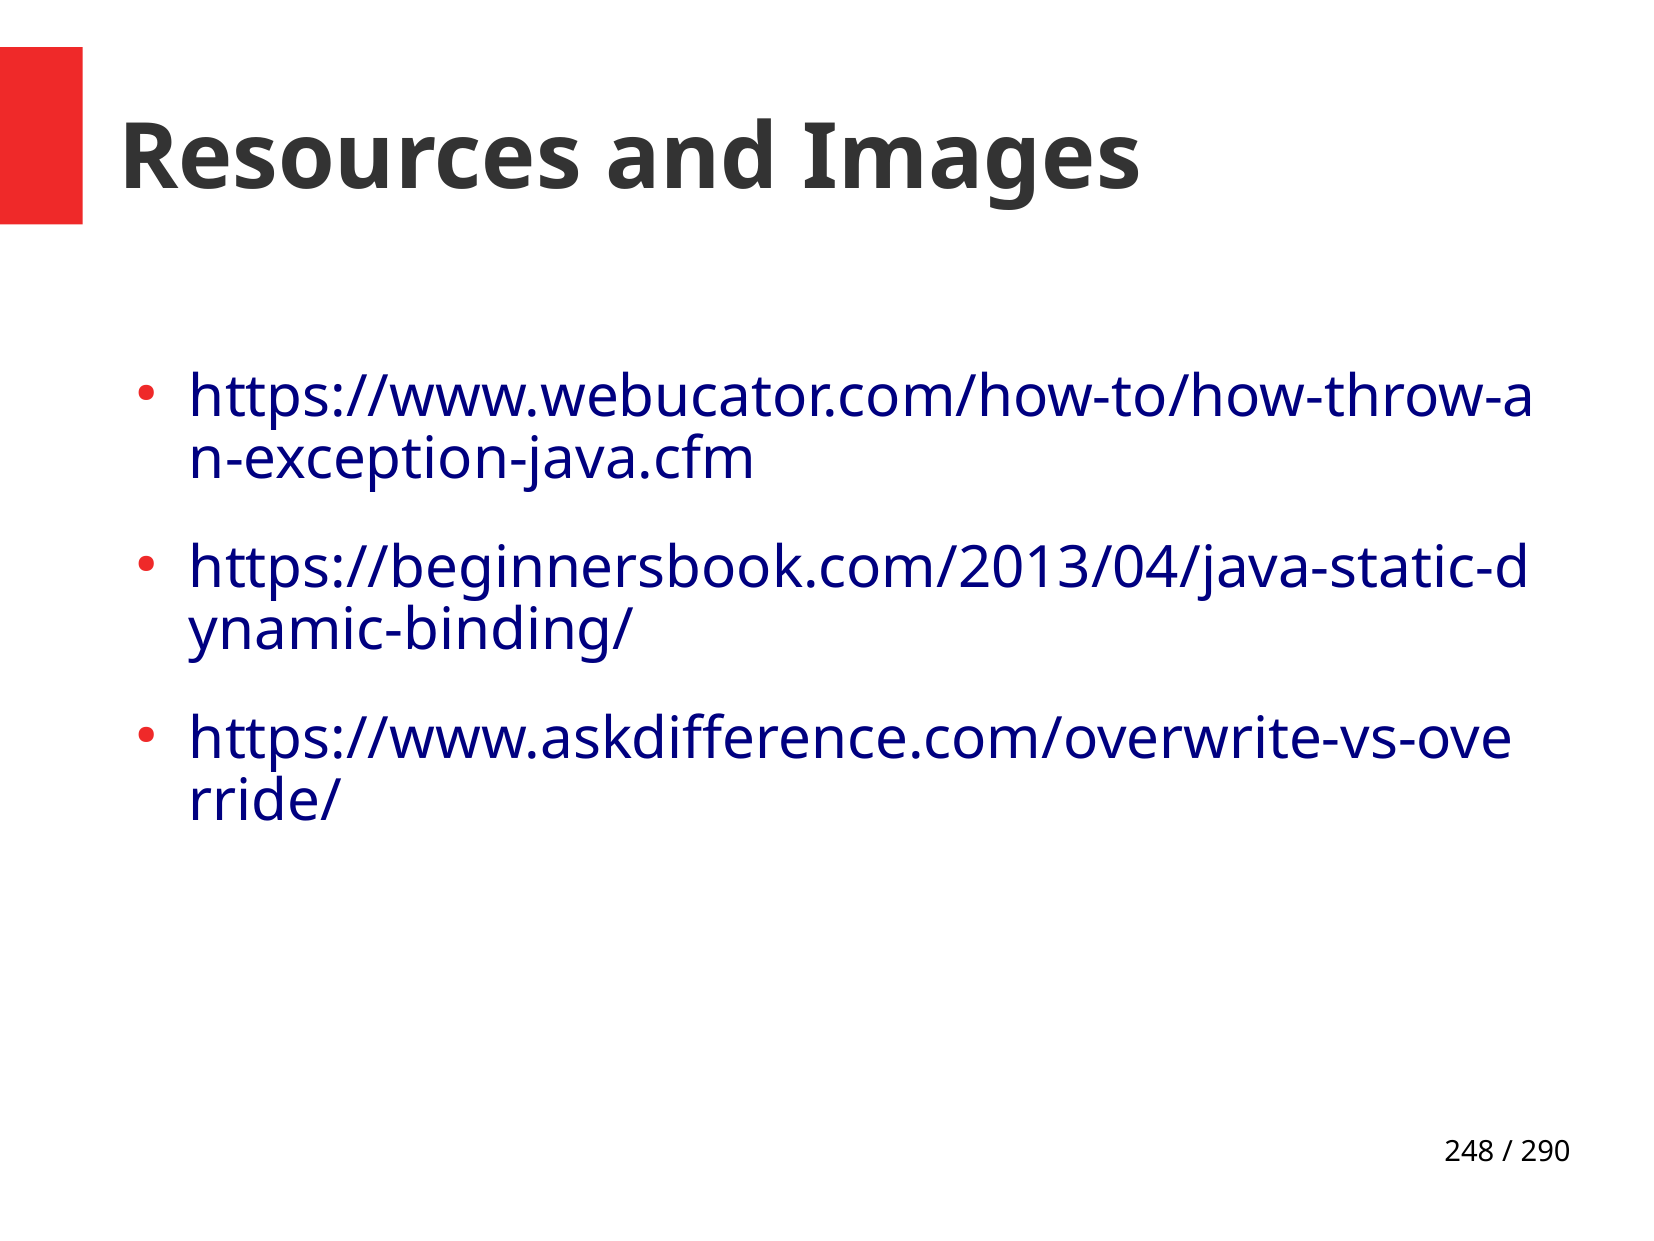

# Resources and Images
https://www.webucator.com/how-to/how-throw-an-exception-java.cfm
https://beginnersbook.com/2013/04/java-static-dynamic-binding/
https://www.askdifference.com/overwrite-vs-override/
248